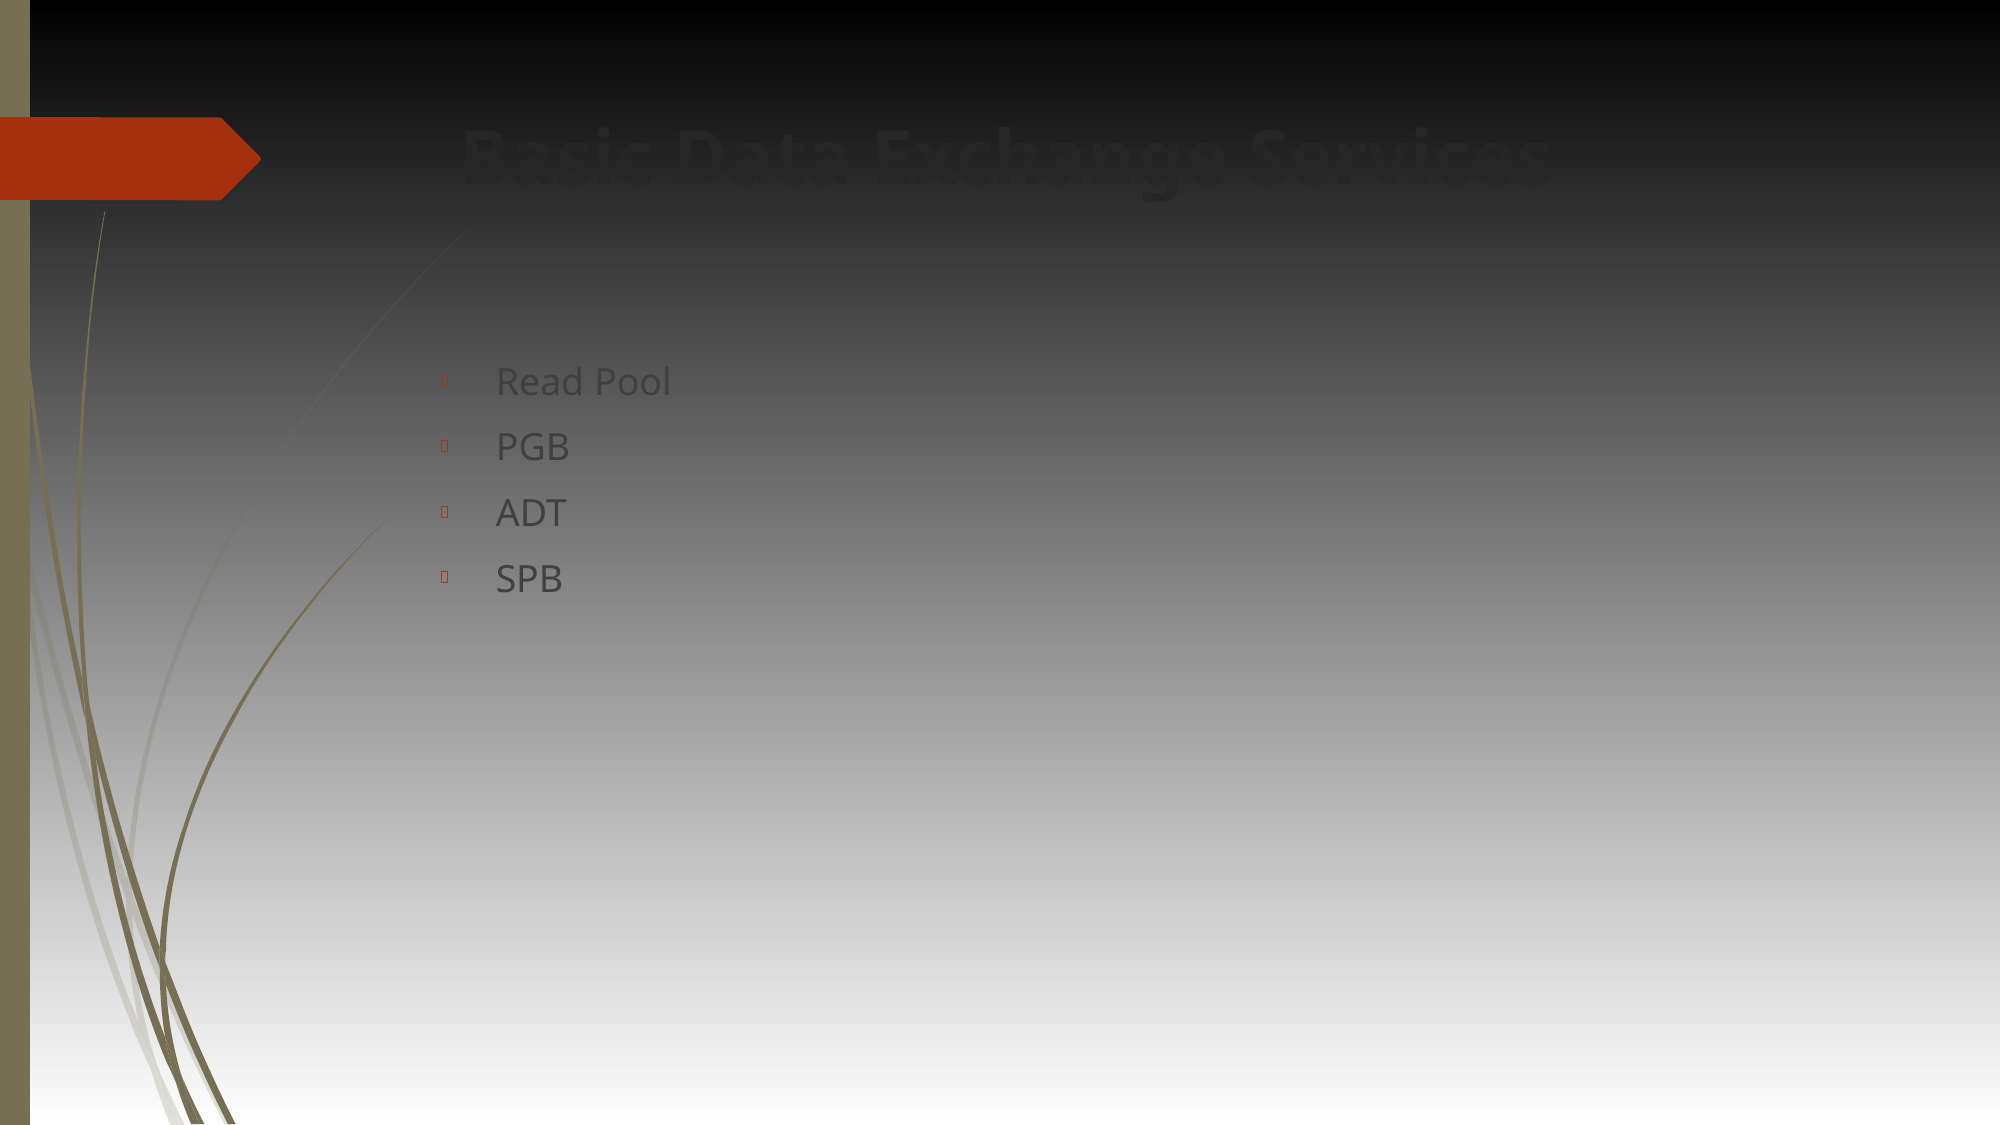

# Basic Data Exchange Services
Read Pool
PGB
ADT
SPB